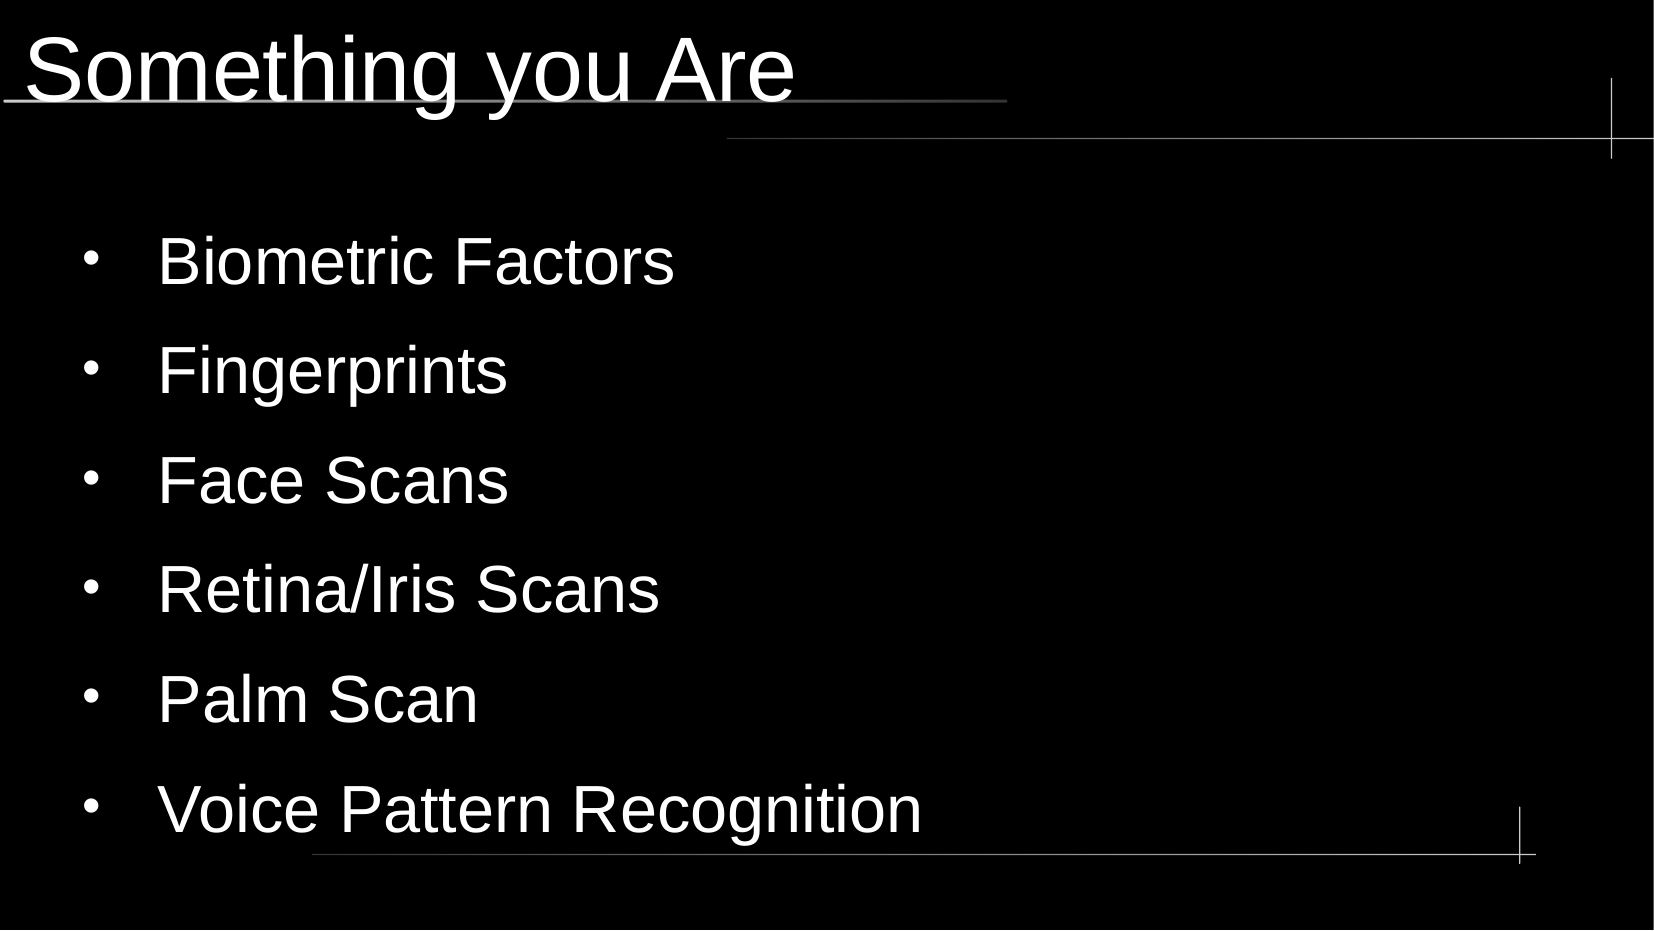

# Something you Are
Biometric Factors
Fingerprints
Face Scans
Retina/Iris Scans
Palm Scan
Voice Pattern Recognition